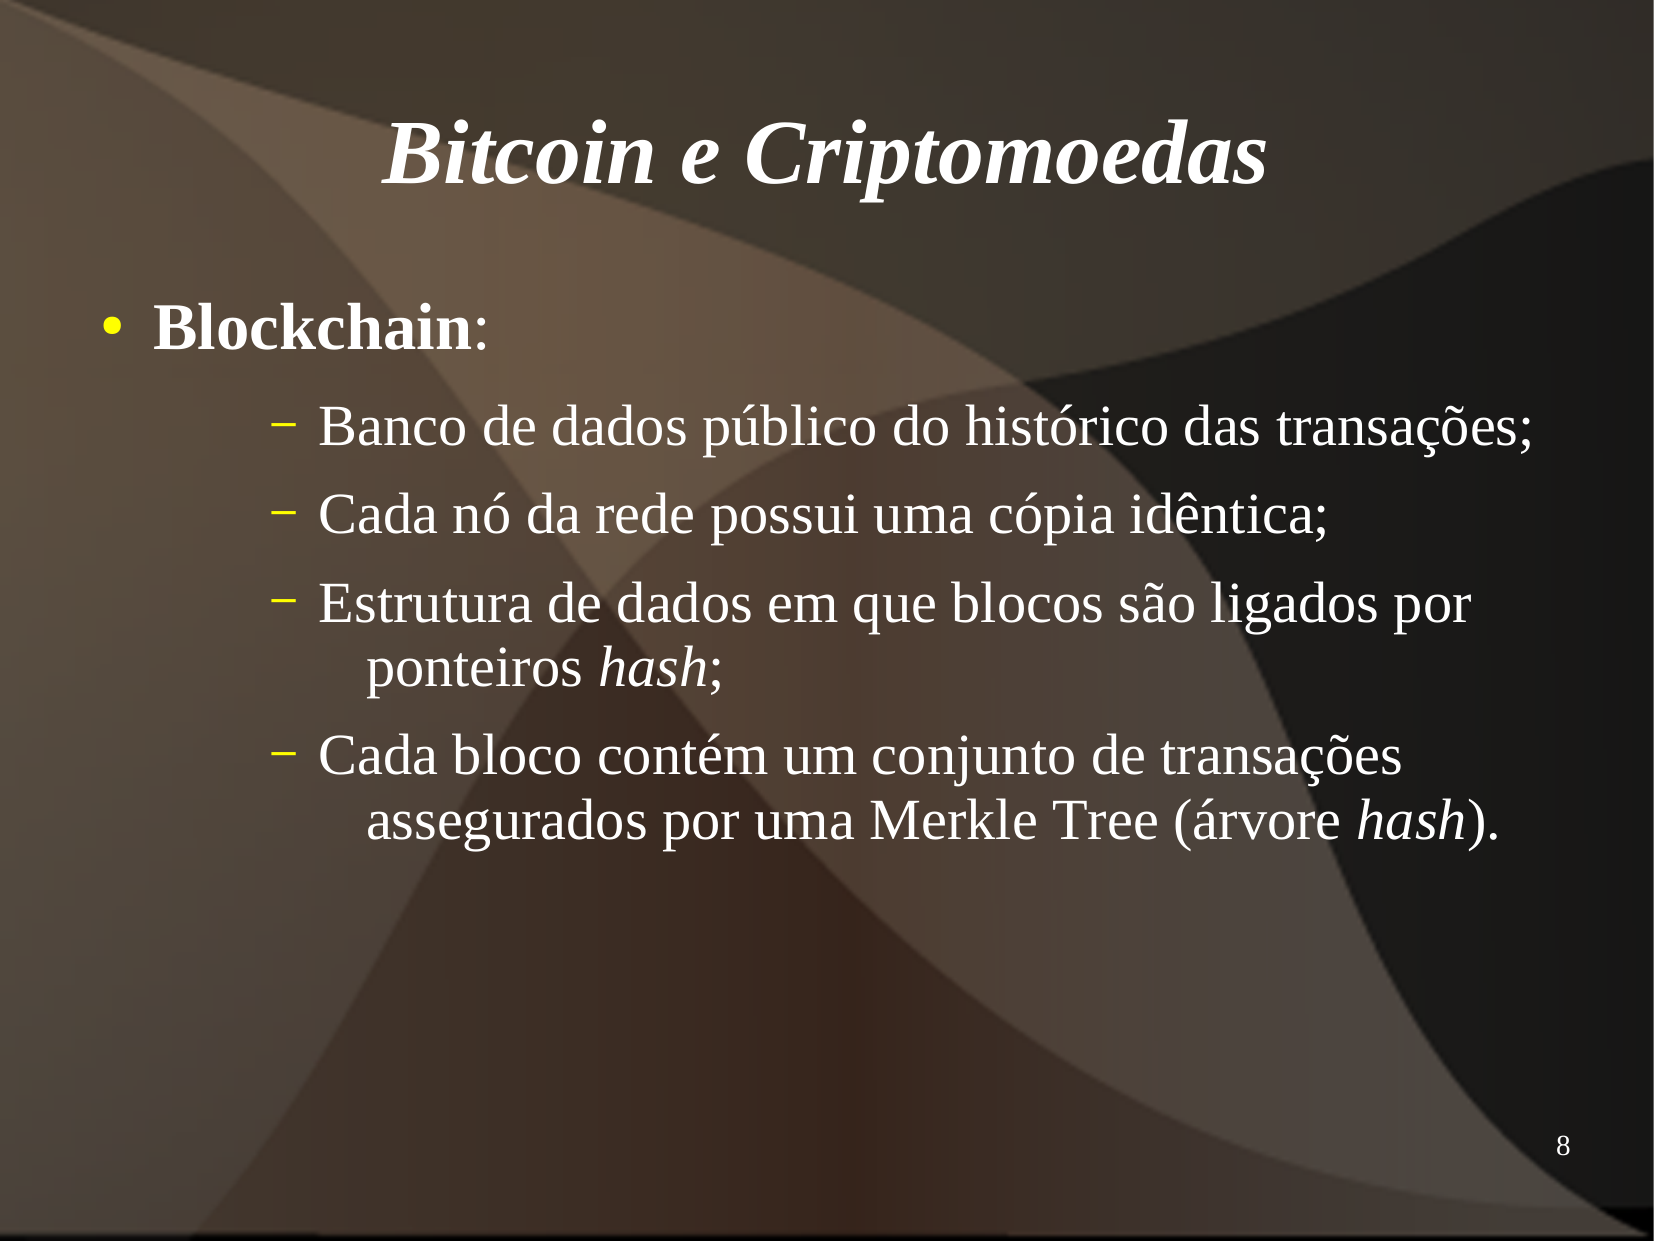

# Bitcoin e Criptomoedas
Blockchain:
Banco de dados público do histórico das transações;
Cada nó da rede possui uma cópia idêntica;
Estrutura de dados em que blocos são ligados por ponteiros hash;
Cada bloco contém um conjunto de transações assegurados por uma Merkle Tree (árvore hash).
8